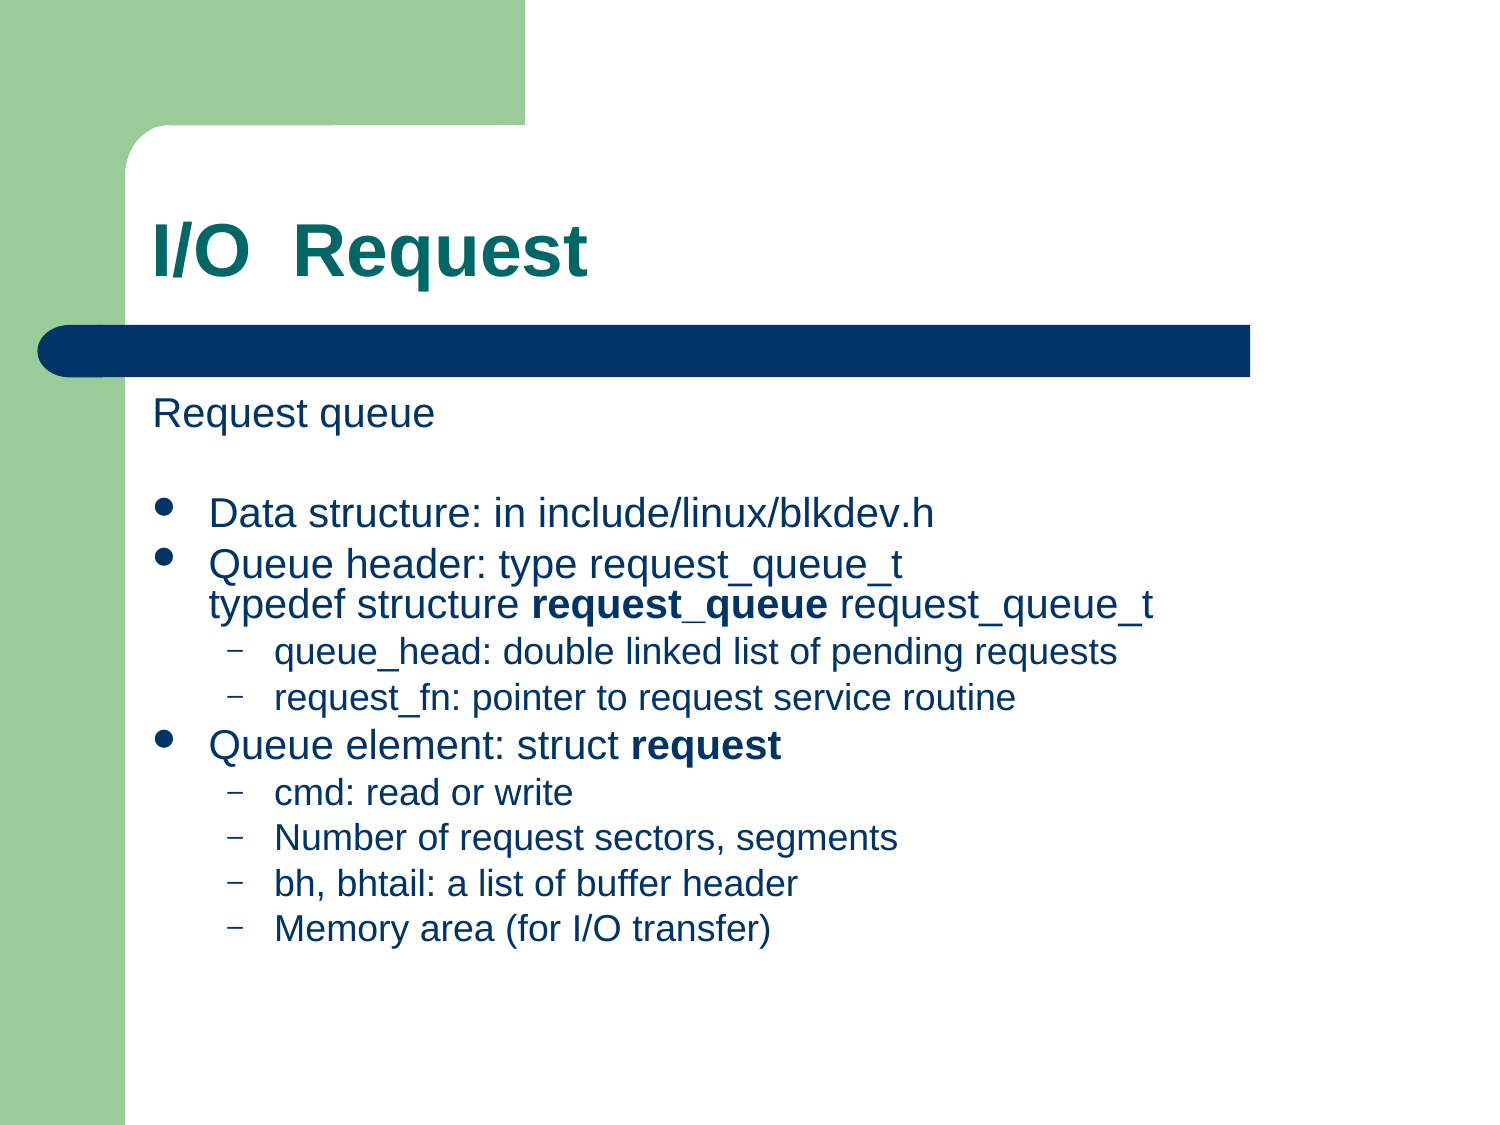

# I/O Request
Request queue
Data structure: in include/linux/blkdev.h
Queue header: type request_queue_t
typedef structure request_queue request_queue_t
queue_head: double linked list of pending requests
request_fn: pointer to request service routine
Queue element: struct request
cmd: read or write
Number of request sectors, segments
bh, bhtail: a list of buffer header
Memory area (for I/O transfer)